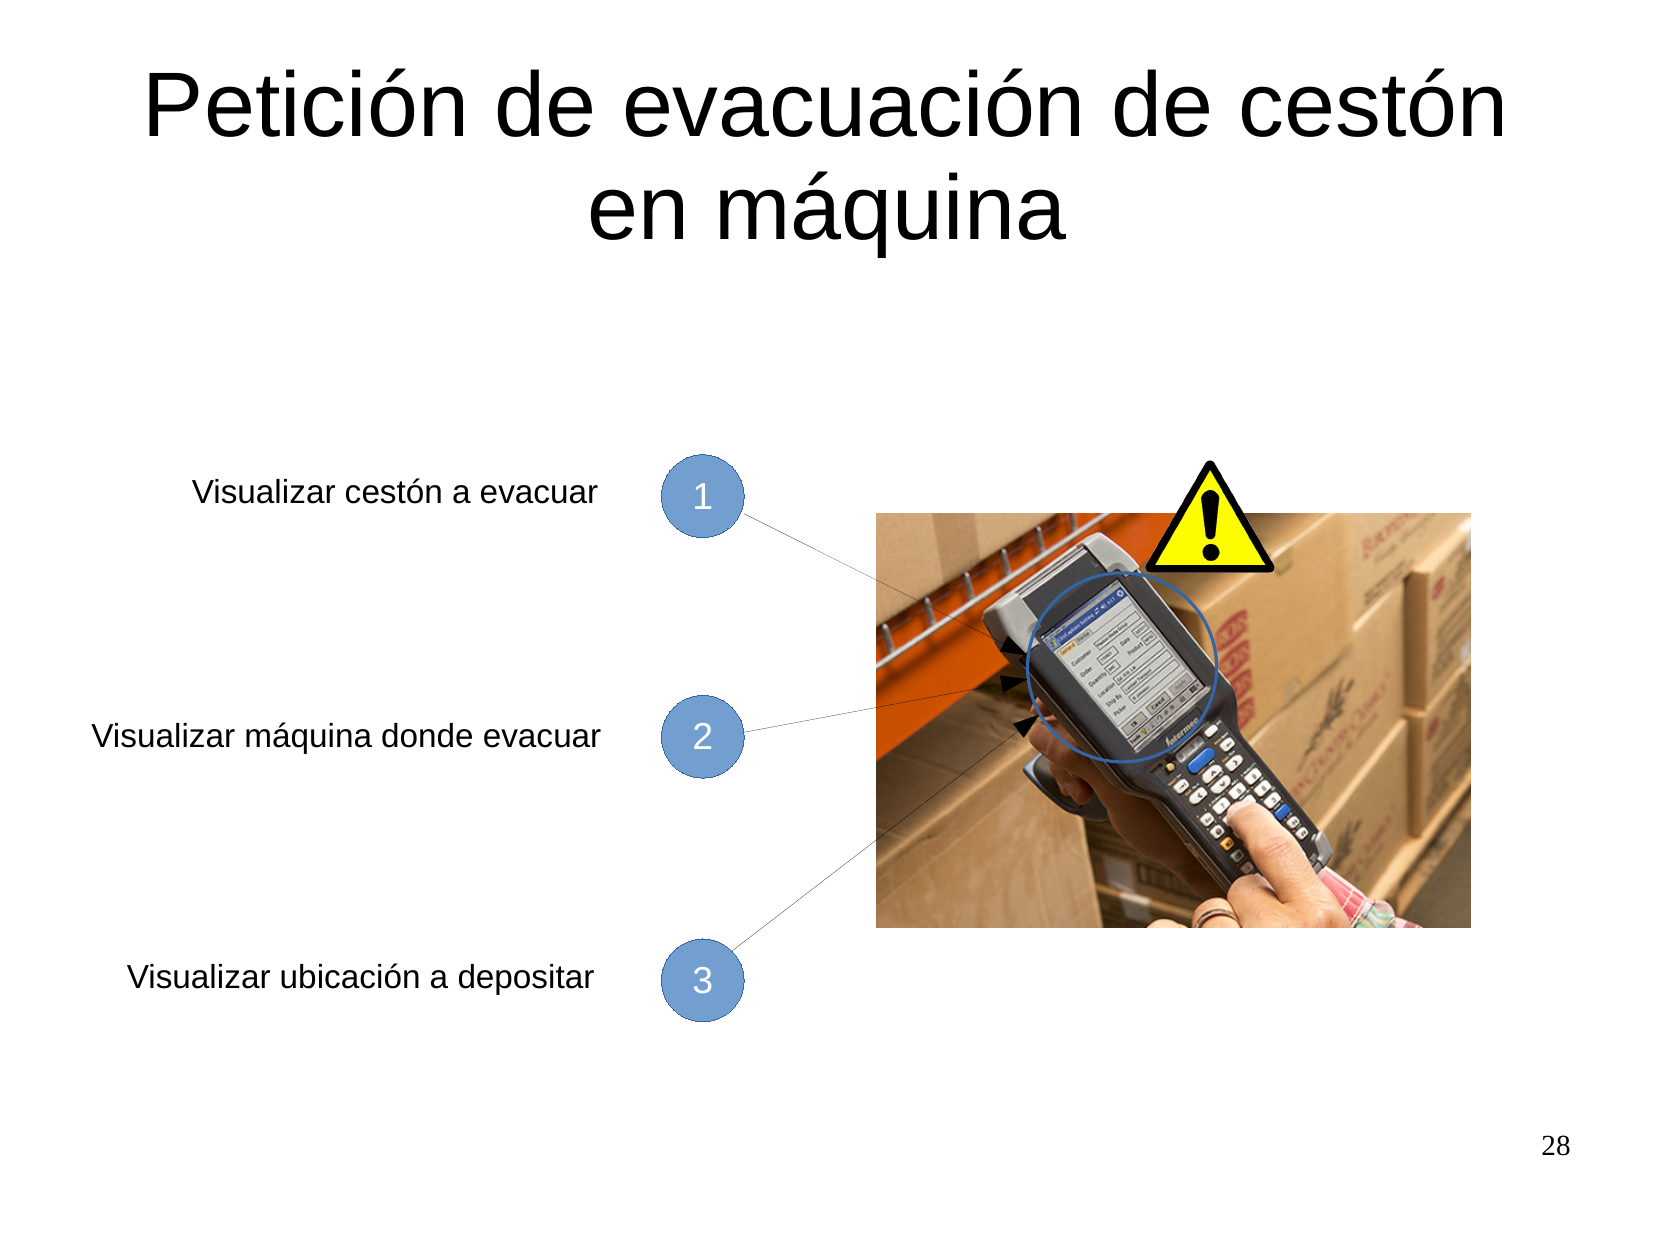

# Petición de evacuación de cestón en máquina
1
Visualizar cestón a evacuar
2
Visualizar máquina donde evacuar
3
Visualizar ubicación a depositar
28